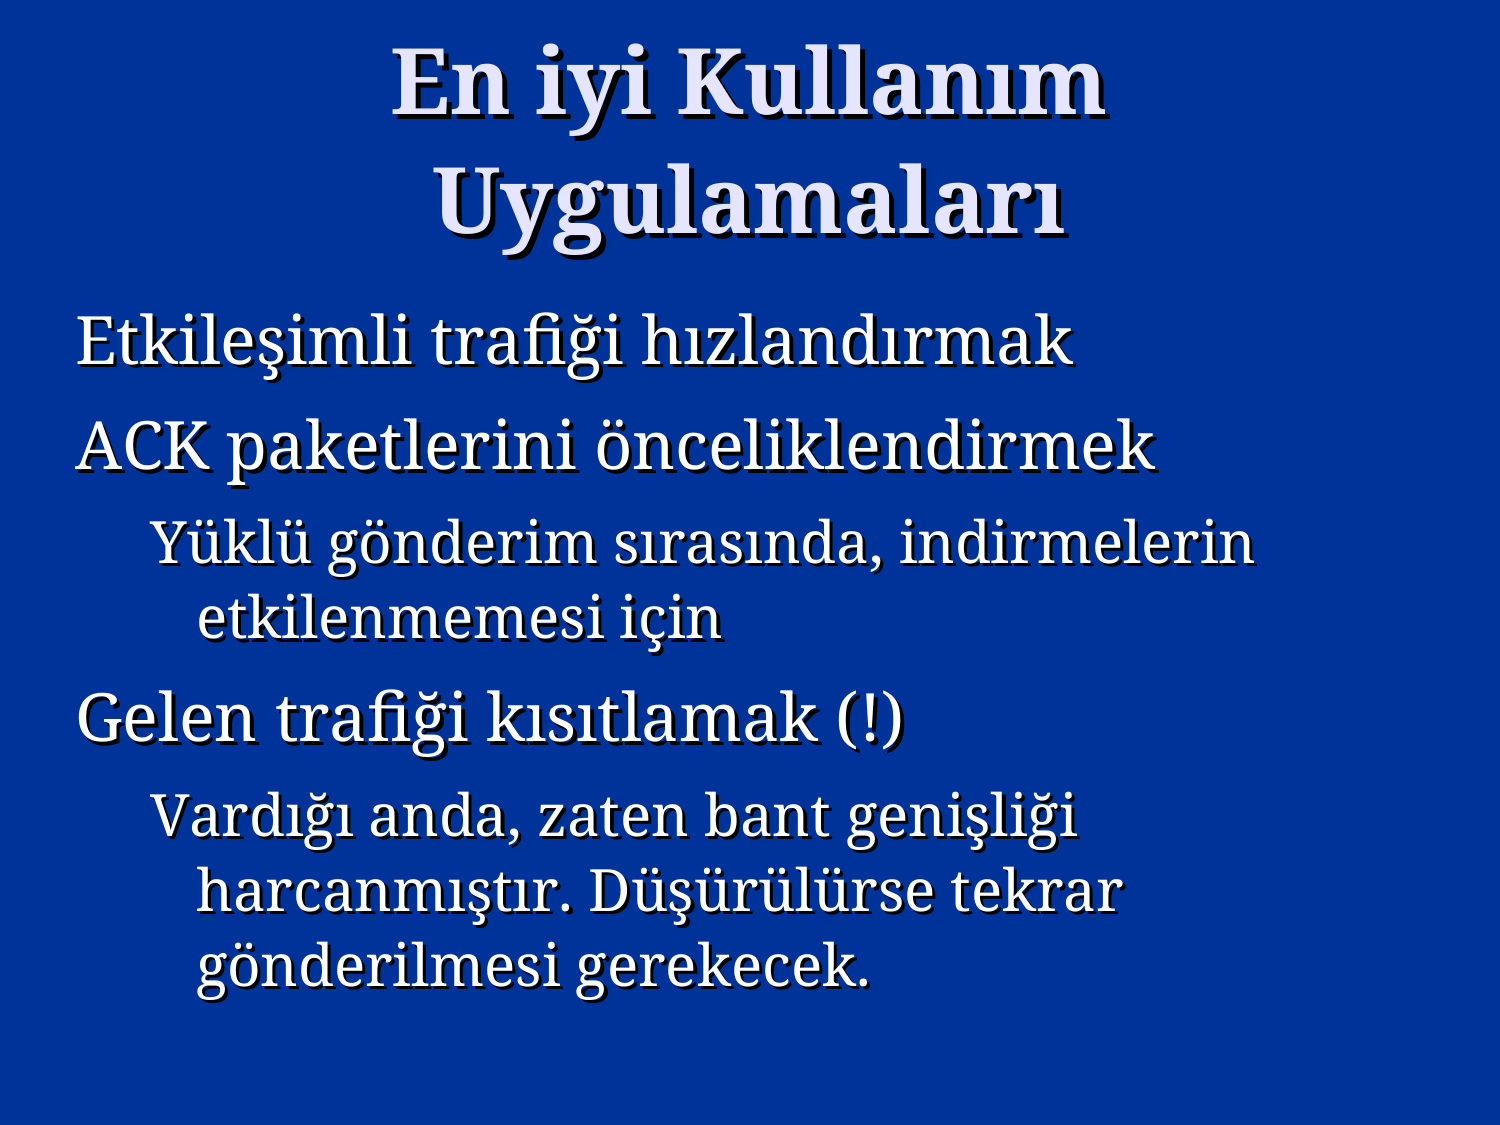

# En iyi Kullanım Uygulamaları
Etkileşimli trafiği hızlandırmak
ACK paketlerini önceliklendirmek
Yüklü gönderim sırasında, indirmelerin etkilenmemesi için
Gelen trafiği kısıtlamak (!)
Vardığı anda, zaten bant genişliği harcanmıştır. Düşürülürse tekrar gönderilmesi gerekecek.